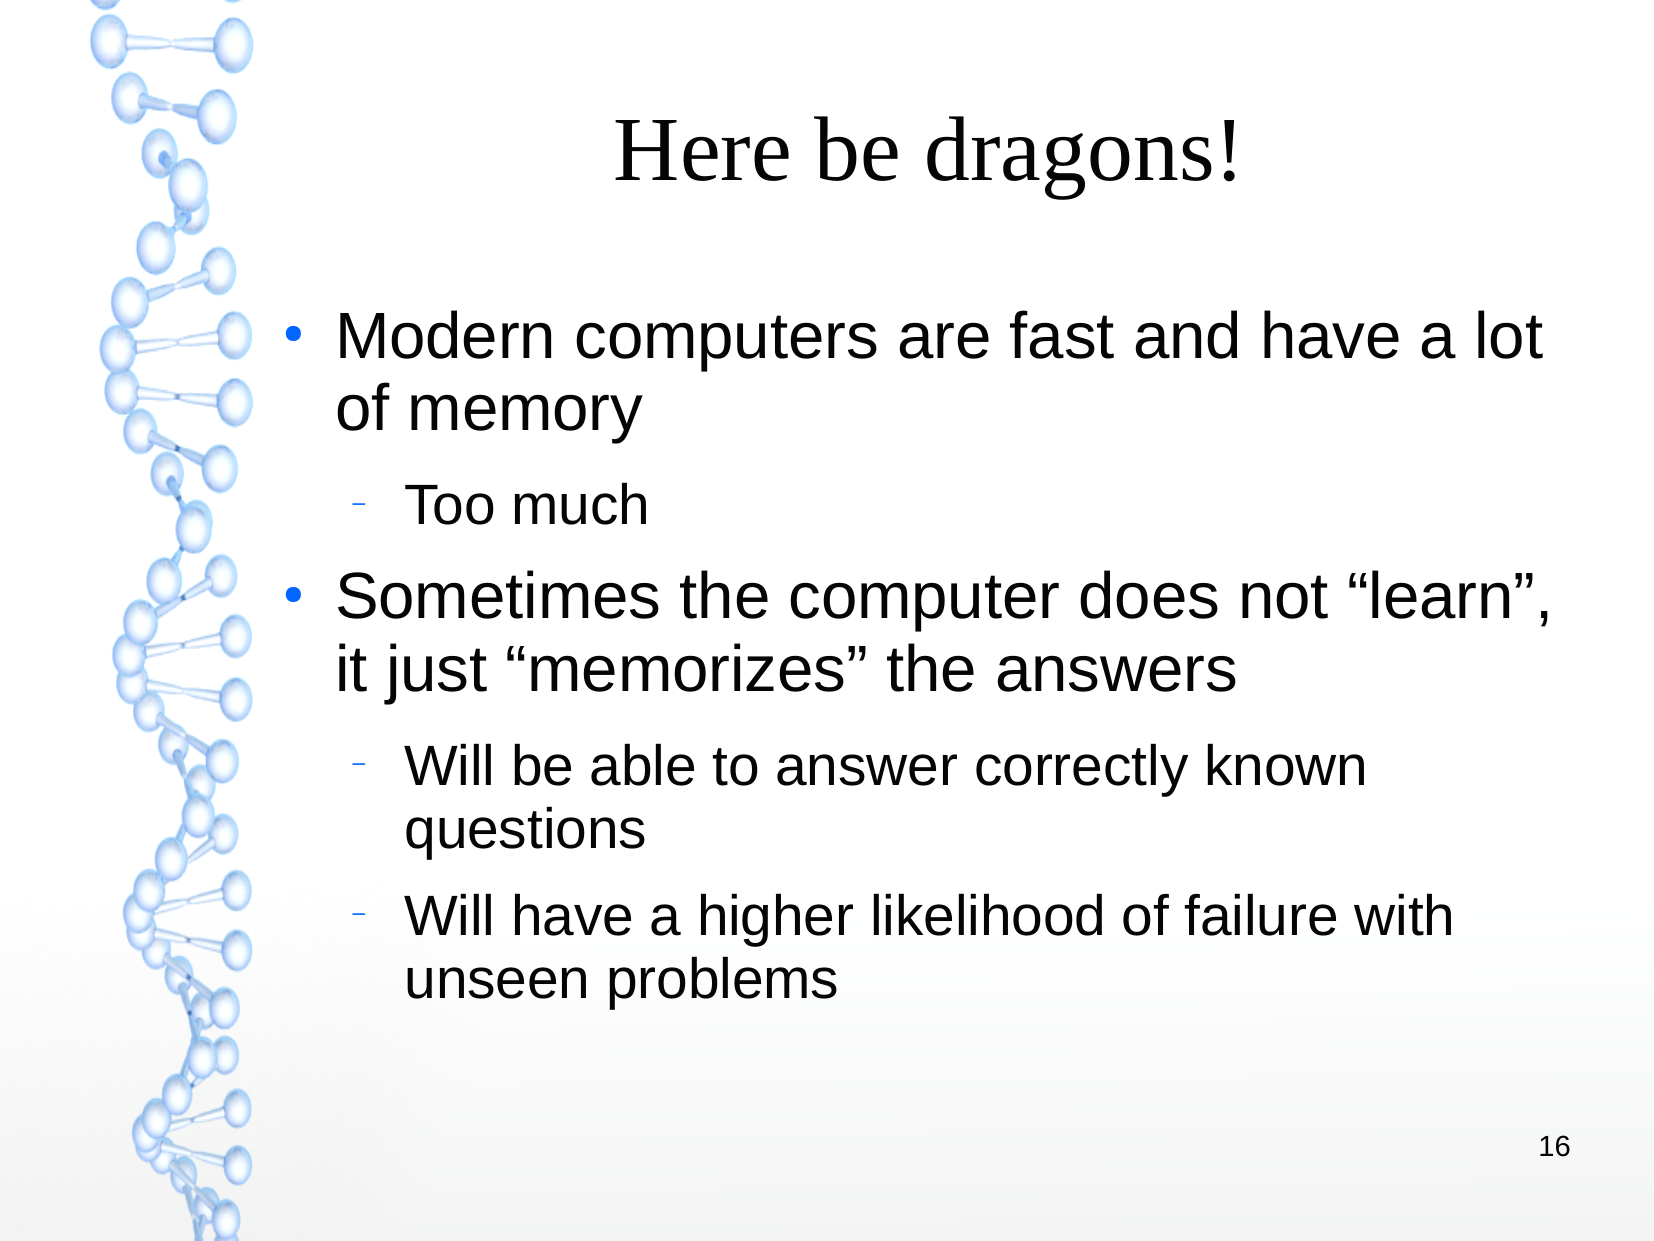

# Here be dragons!
Modern computers are fast and have a lot of memory
Too much
Sometimes the computer does not “learn”, it just “memorizes” the answers
Will be able to answer correctly known questions
Will have a higher likelihood of failure with unseen problems
16